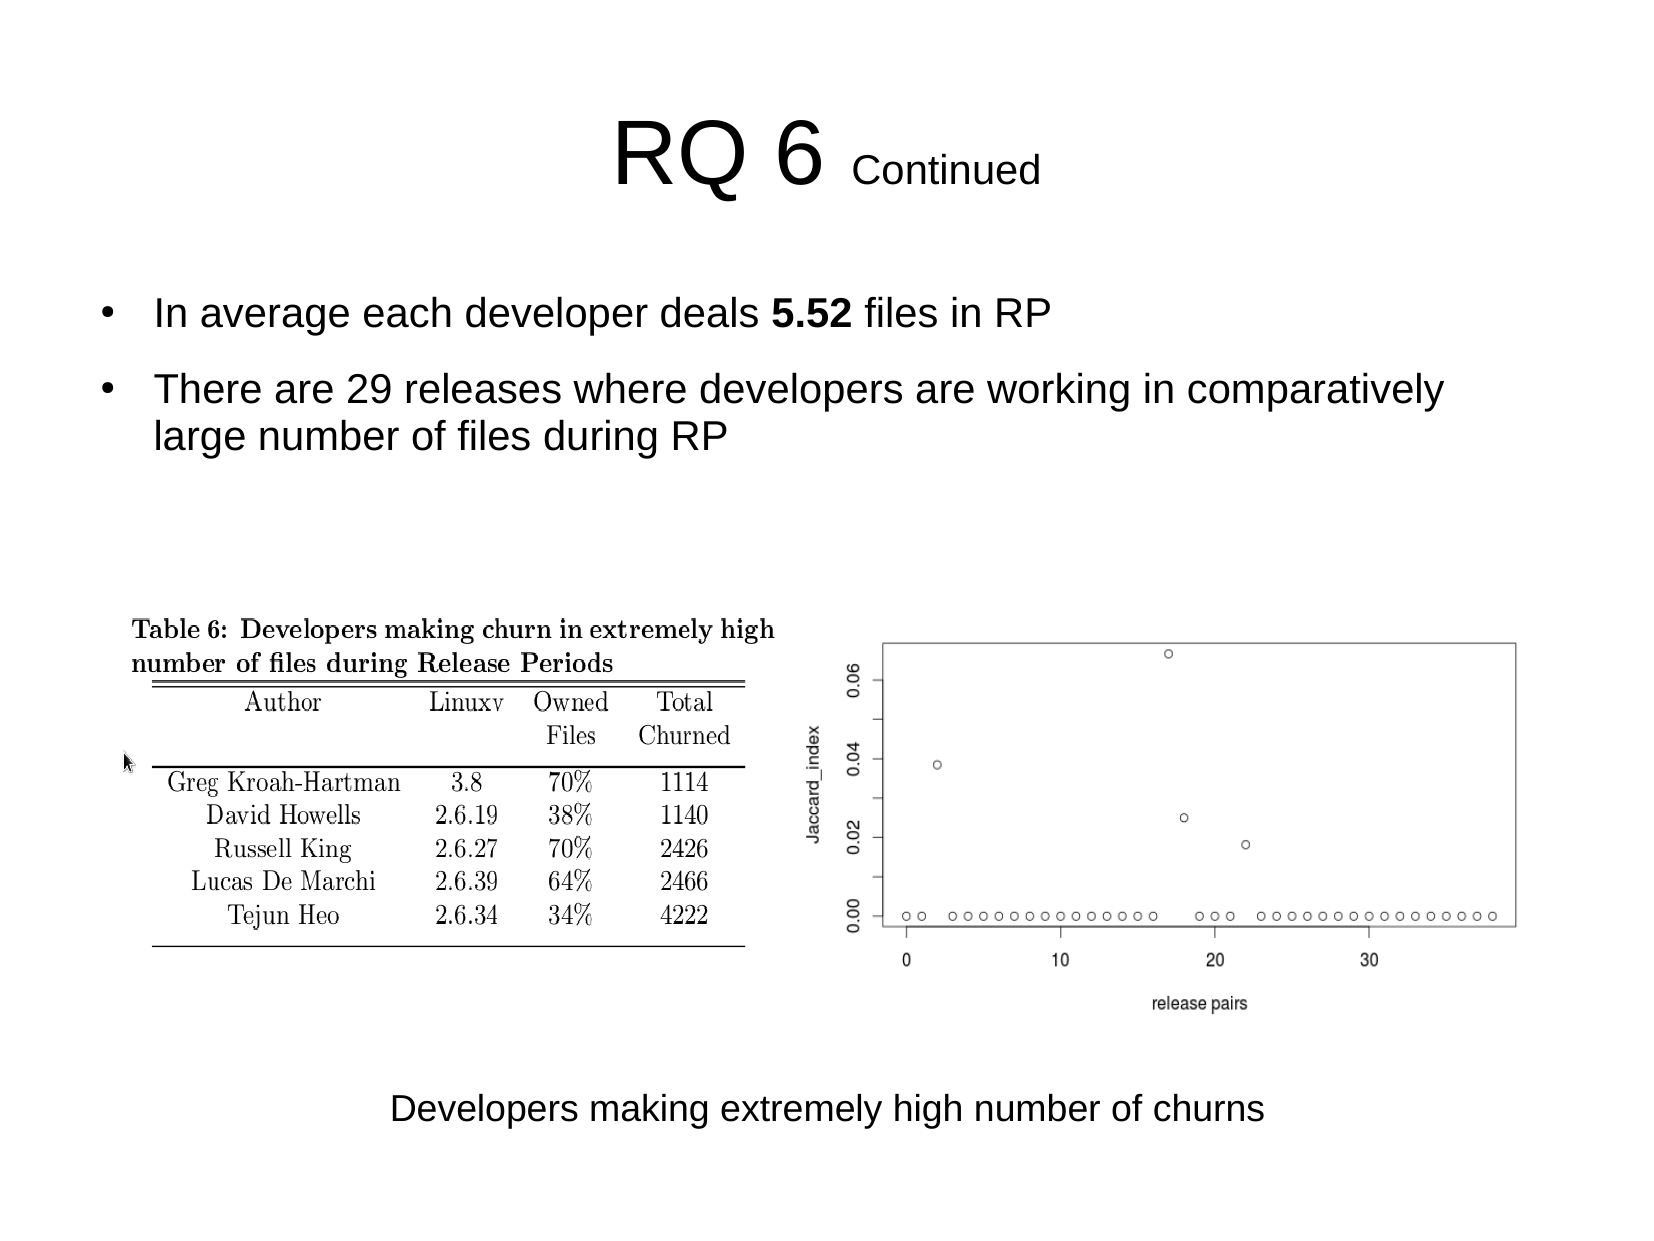

# RQ 6 Continued
In average each developer deals 5.52 files in RP
There are 29 releases where developers are working in comparatively large number of files during RP
Developers making extremely high number of churns